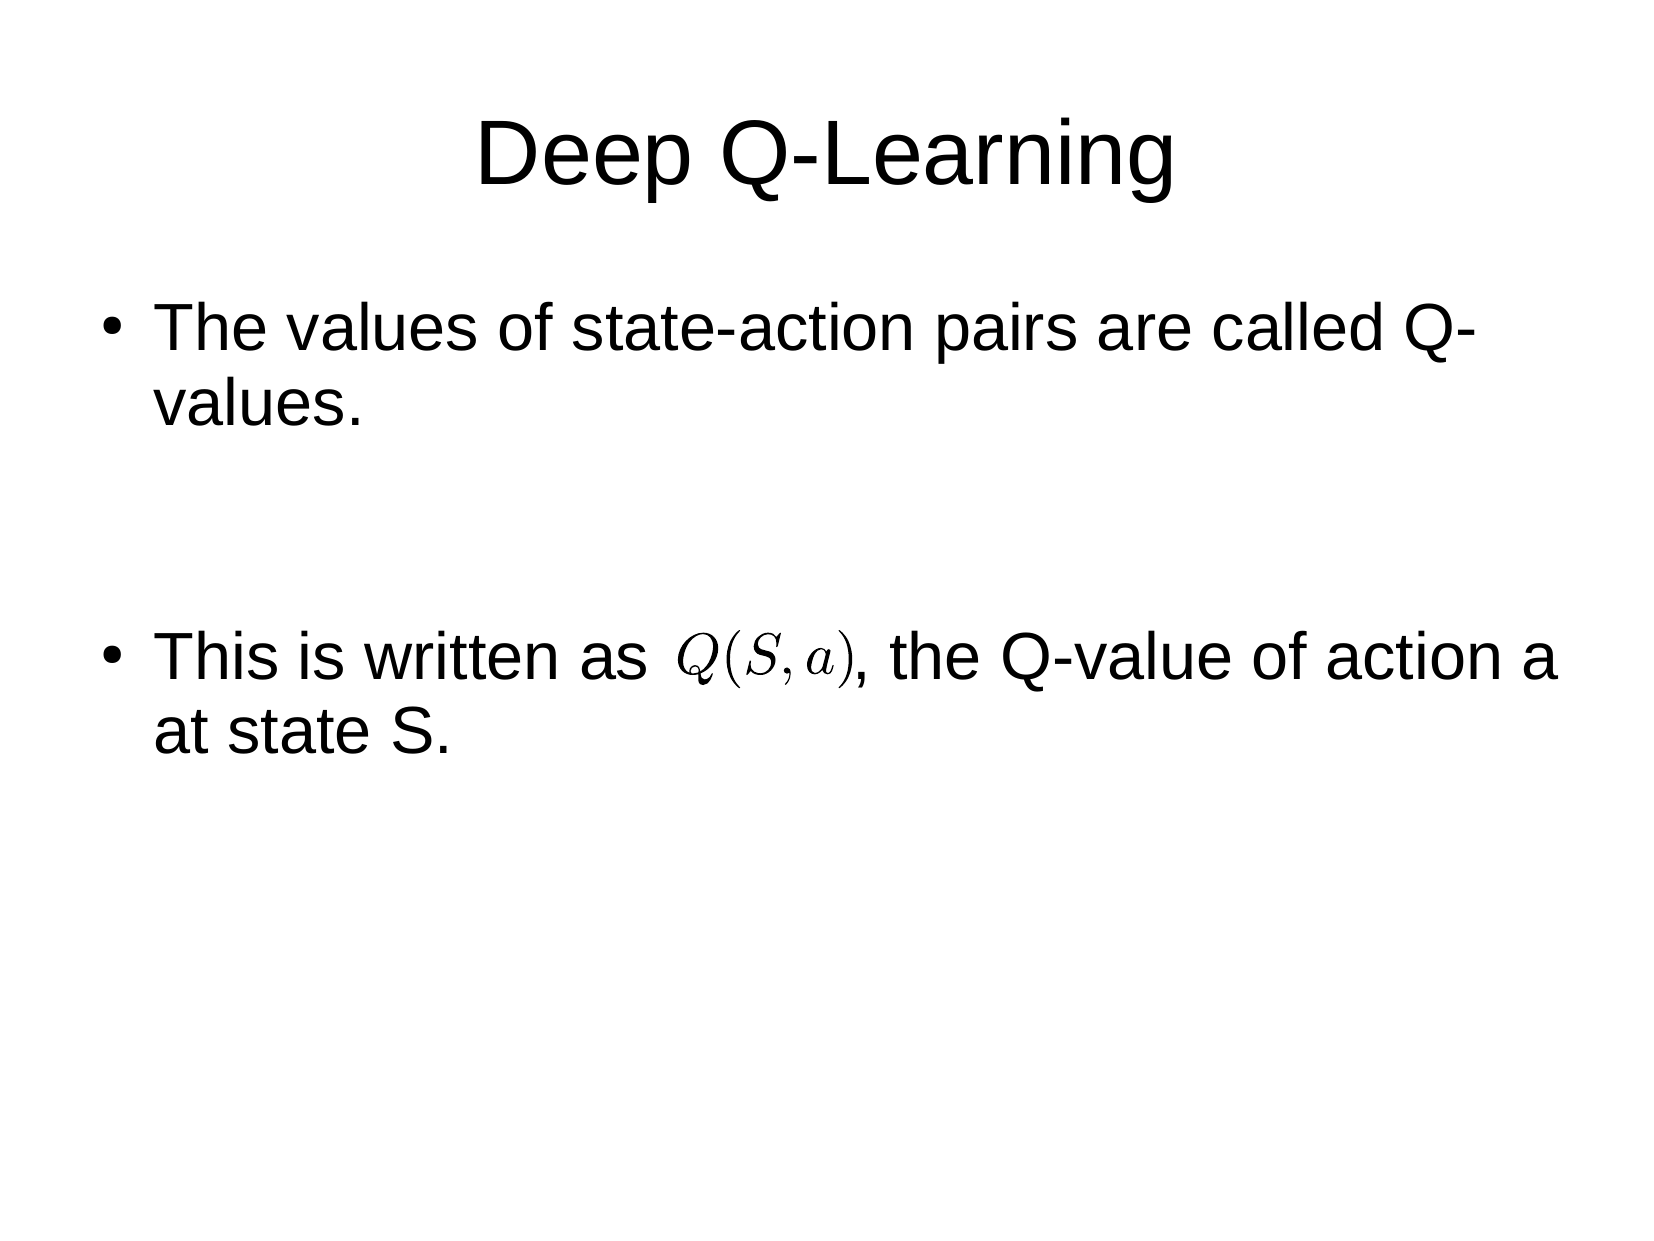

# Deep Q-Learning
The values of state-action pairs are called Q-values.
This is written as , the Q-value of action a at state S.